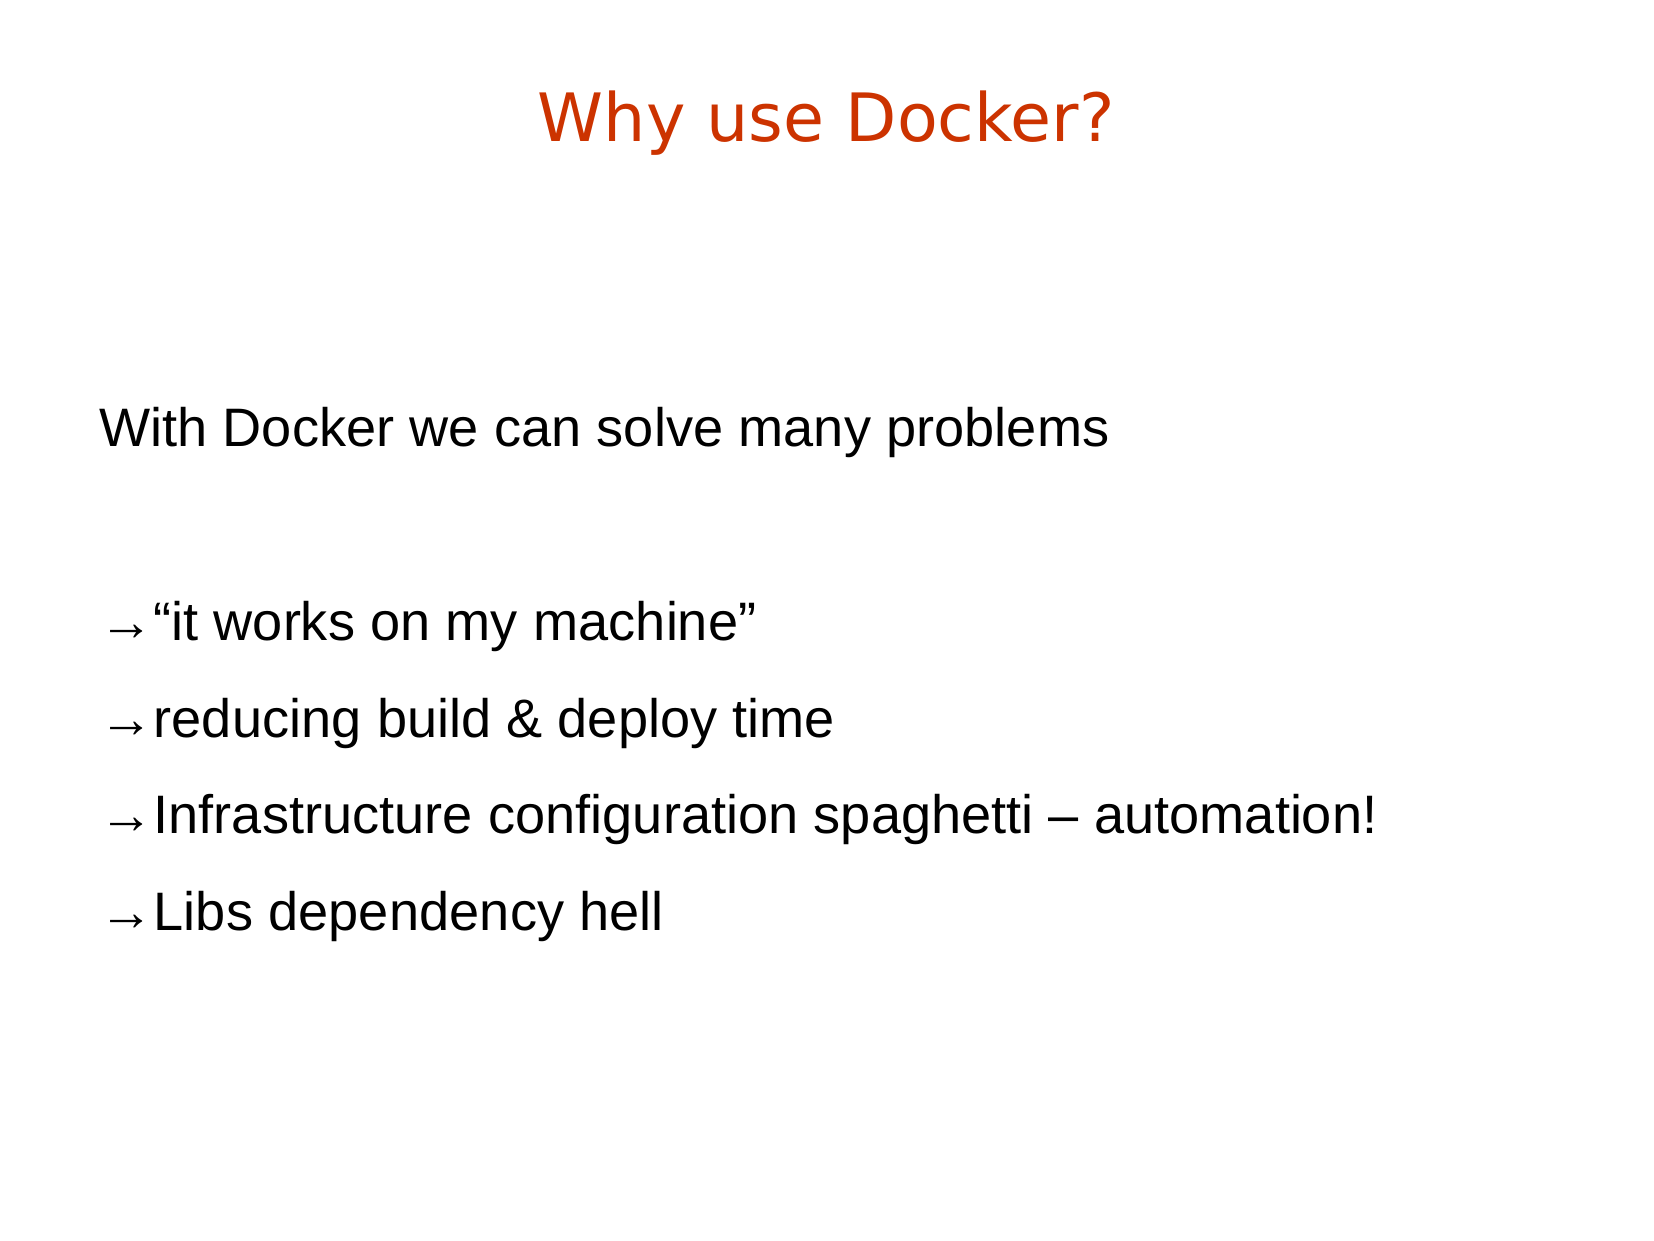

Why use Docker?
With Docker we can solve many problems
→“it works on my machine”
→reducing build & deploy time
→Infrastructure configuration spaghetti – automation!
→Libs dependency hell